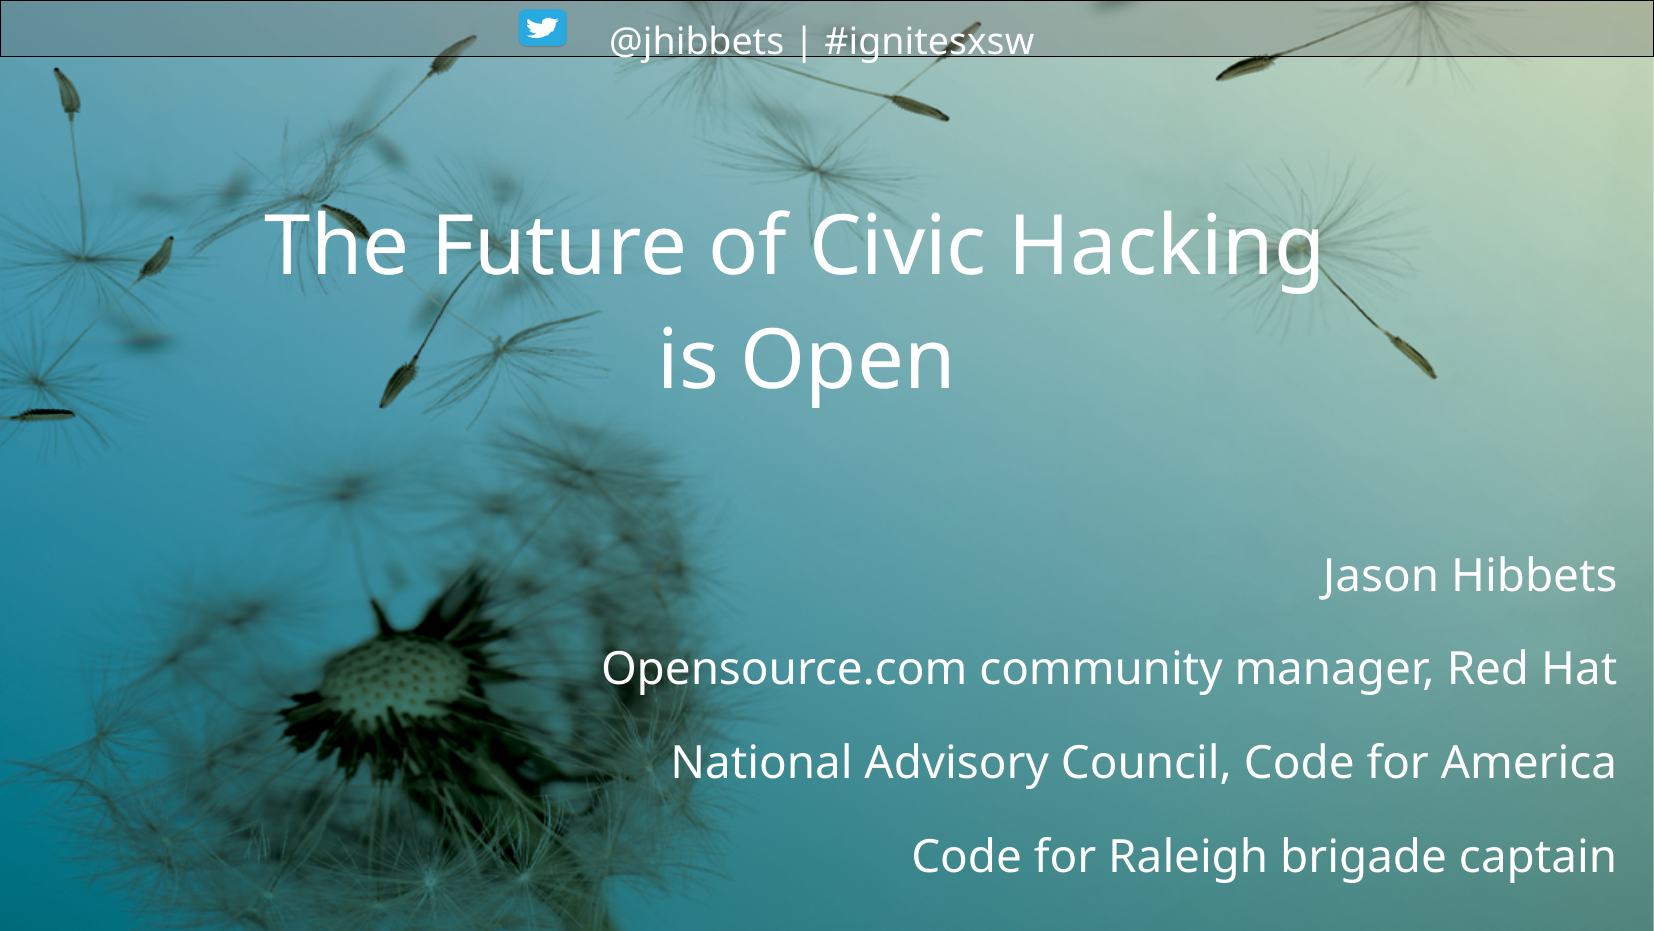

The Future of Civic Hacking
is Open
Jason Hibbets
Opensource.com community manager, Red Hat
National Advisory Council, Code for America
Code for Raleigh brigade captain
CityCamp NC co-chair
March 14, 2017 | Ignite SxSW